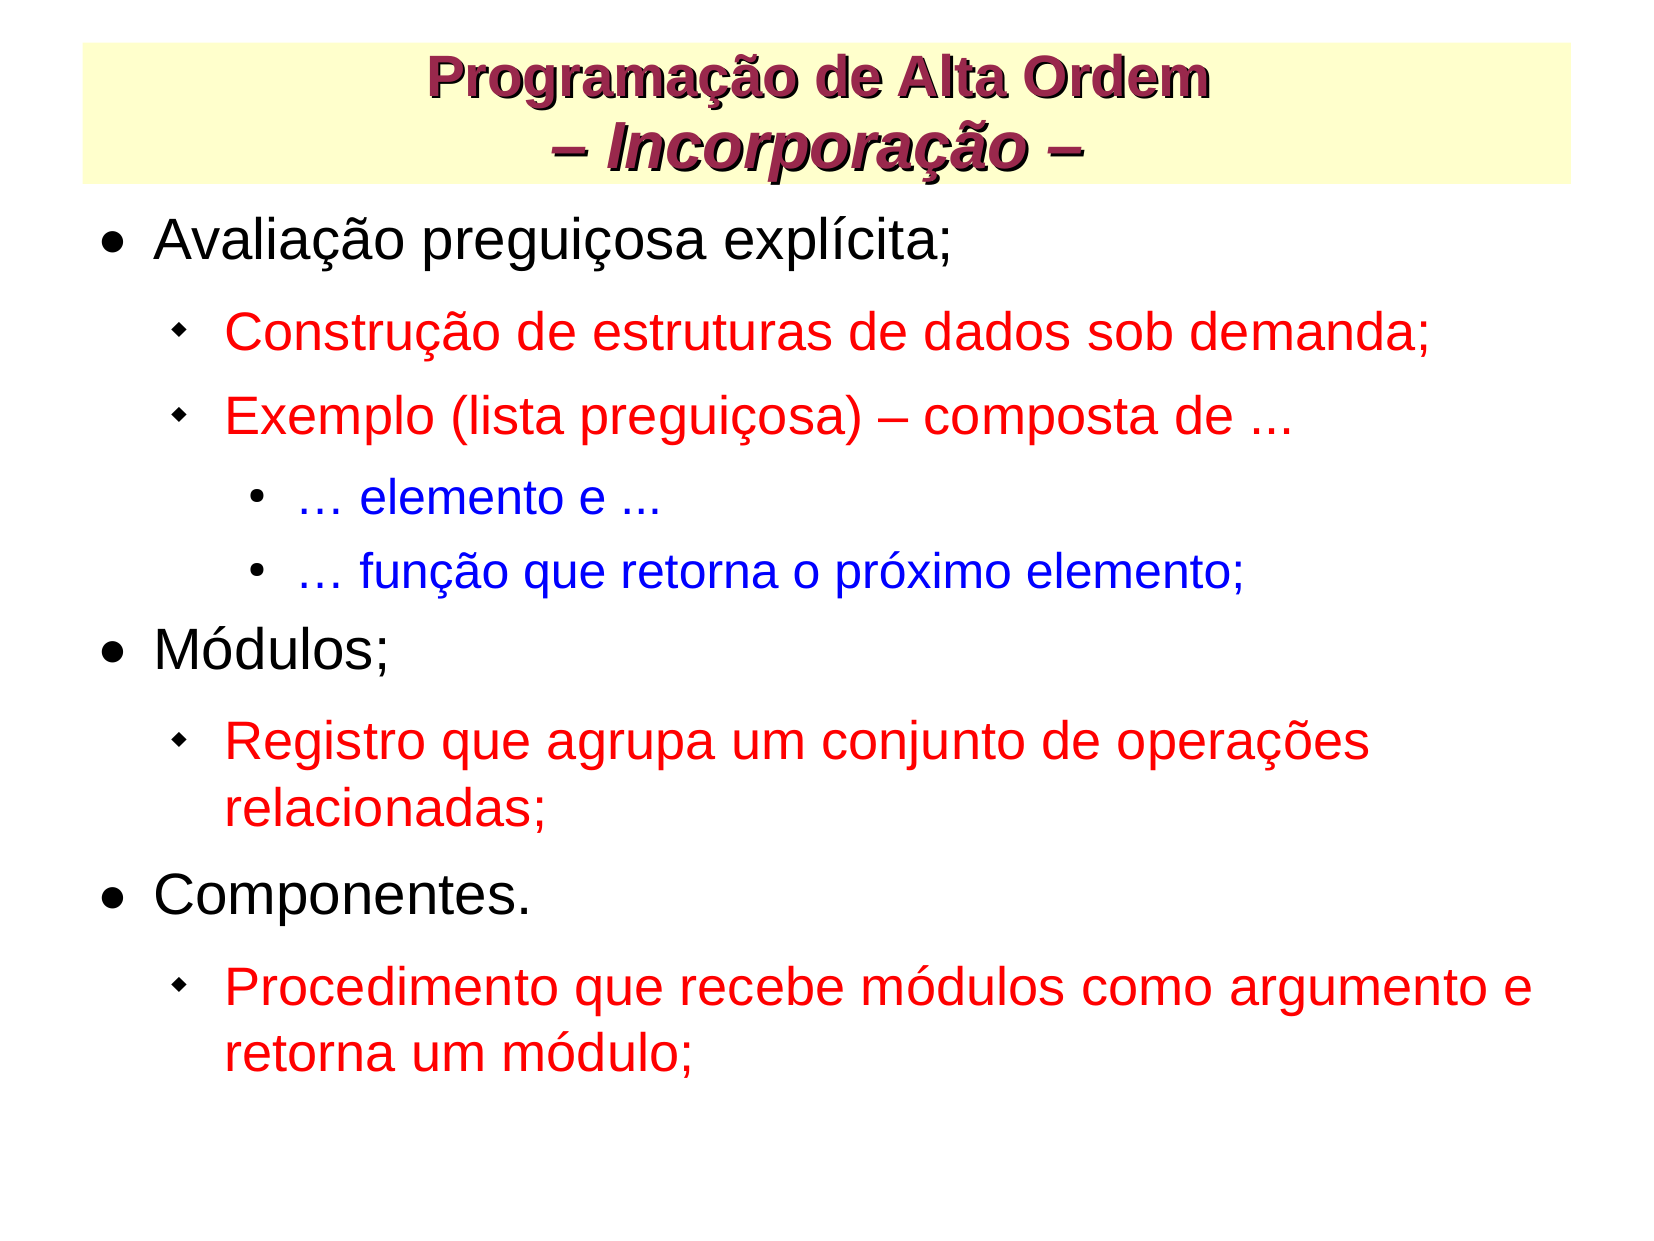

# Programação de Alta Ordem – Incorporação –
Avaliação preguiçosa explícita;
Construção de estruturas de dados sob demanda;
Exemplo (lista preguiçosa) – composta de ...
… elemento e ...
… função que retorna o próximo elemento;
Módulos;
Registro que agrupa um conjunto de operações relacionadas;
Componentes.
Procedimento que recebe módulos como argumento e retorna um módulo;